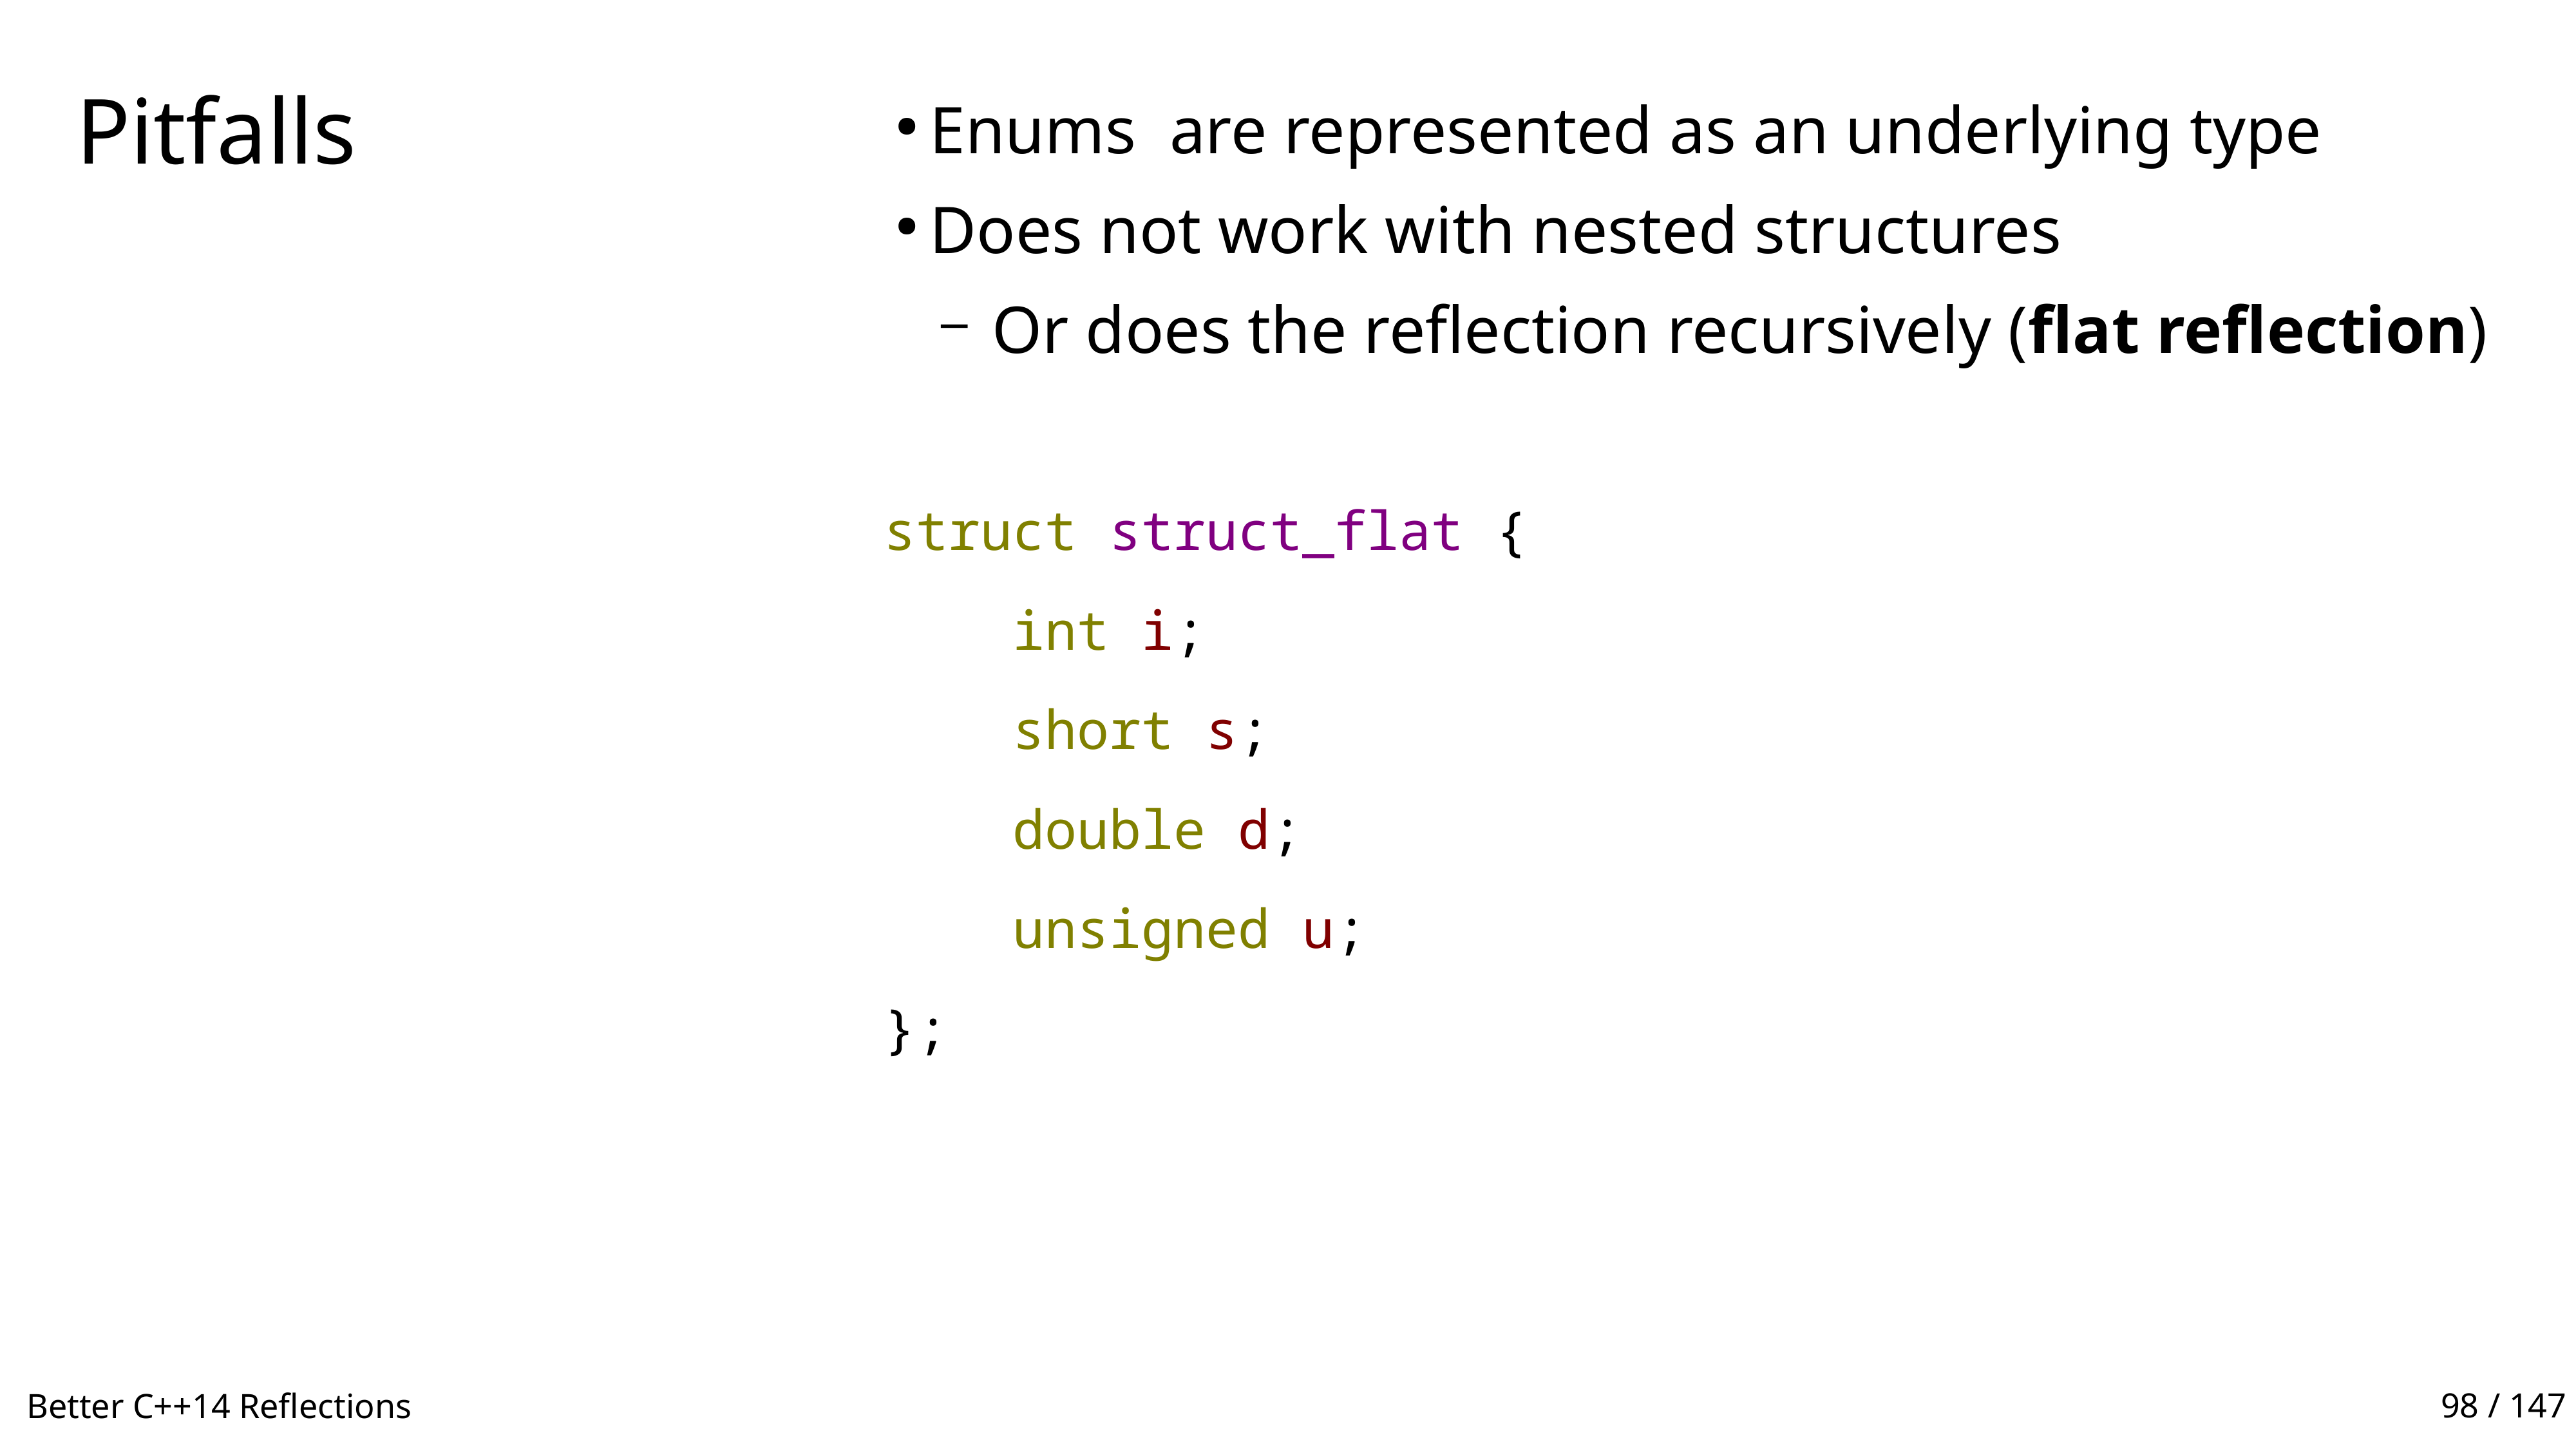

# Pitfalls
Enums are represented as an underlying type
Does not work with nested structures
 Or does the reflection recursively (flat reflection)
struct struct_flat {
 int i;
 short s;
 double d;
 unsigned u;
};
Better C++14 Reflections